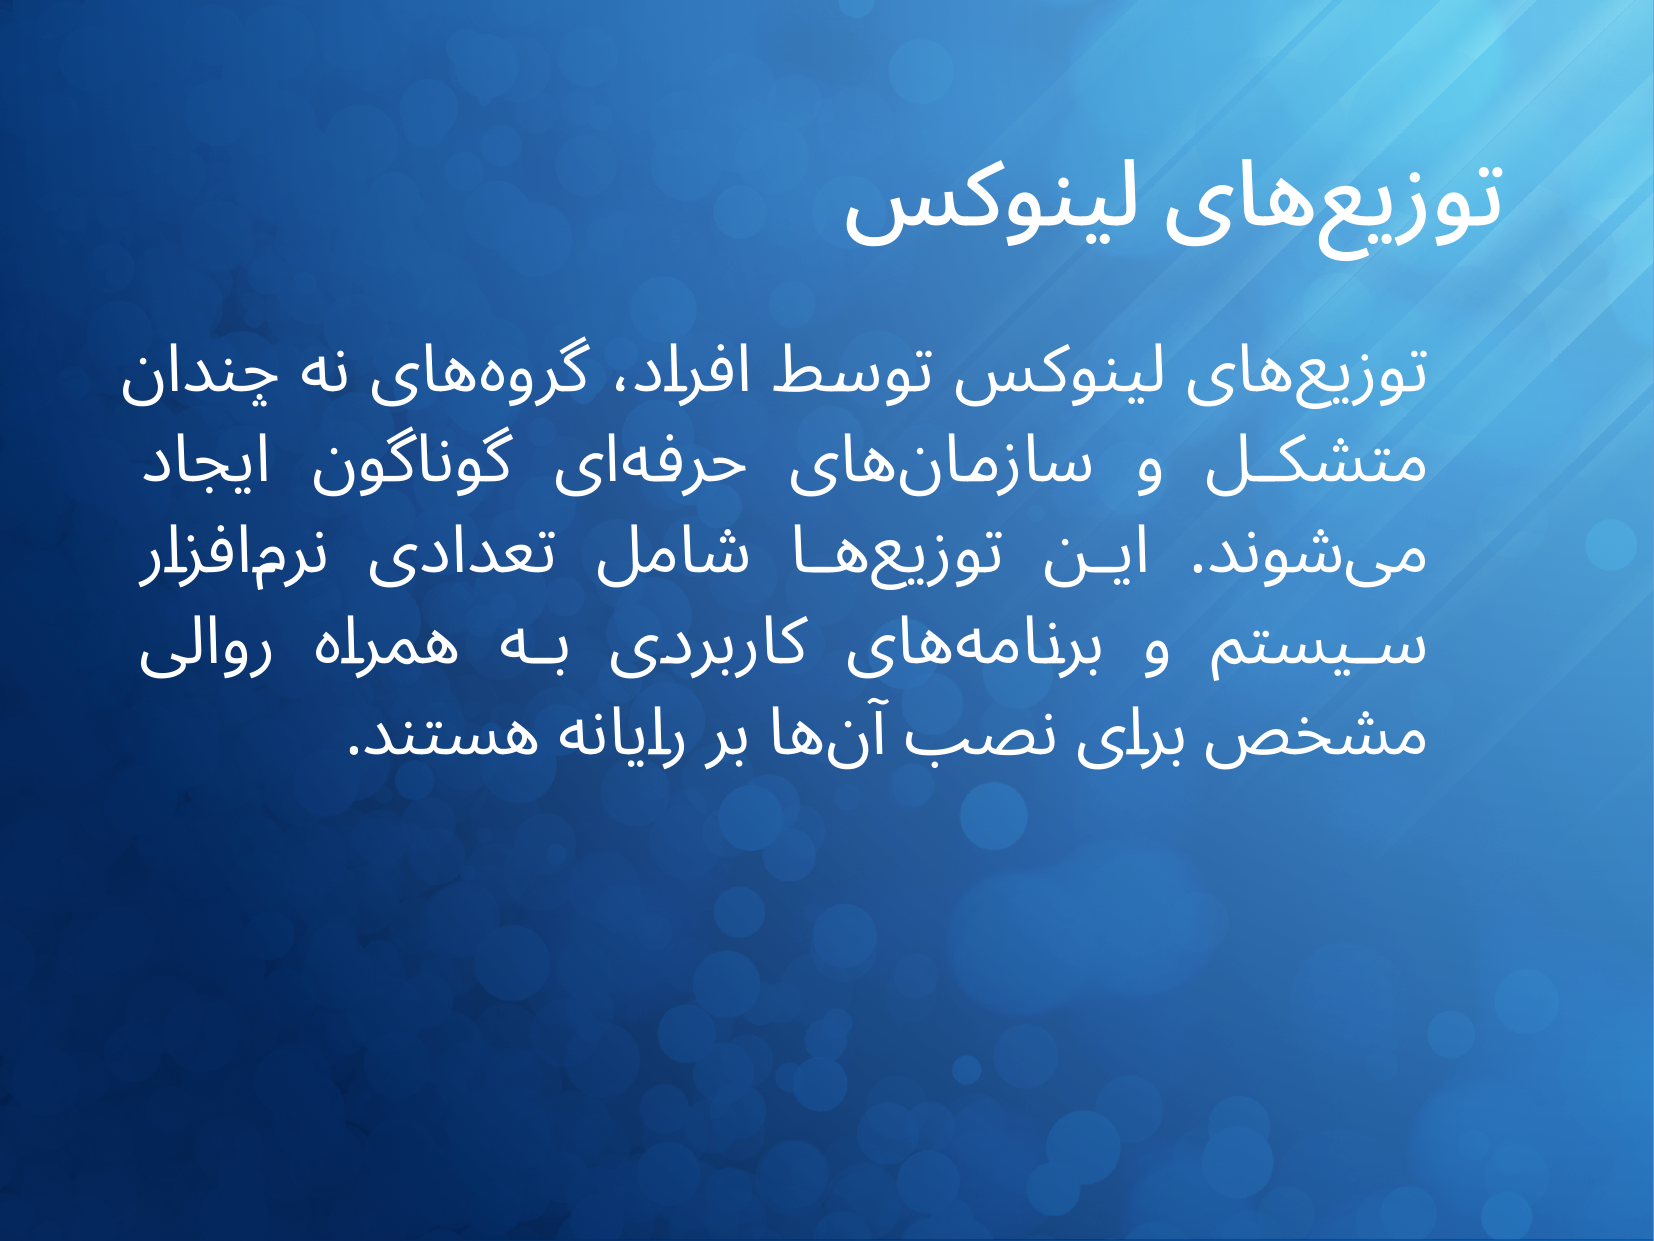

# توزیع‌های لینوکس
توزیع‌های لینوکس توسط افراد، گروه‌های نه چندان متشکل و سازمان‌های حرفه‌ای گوناگون ایجاد می‌شوند. این توزیع‌ها شامل تعدادی نرم‌افزار سیستم و برنامه‌های کاربردی به همراه روالی مشخص برای نصب آن‌ها بر رایانه هستند.